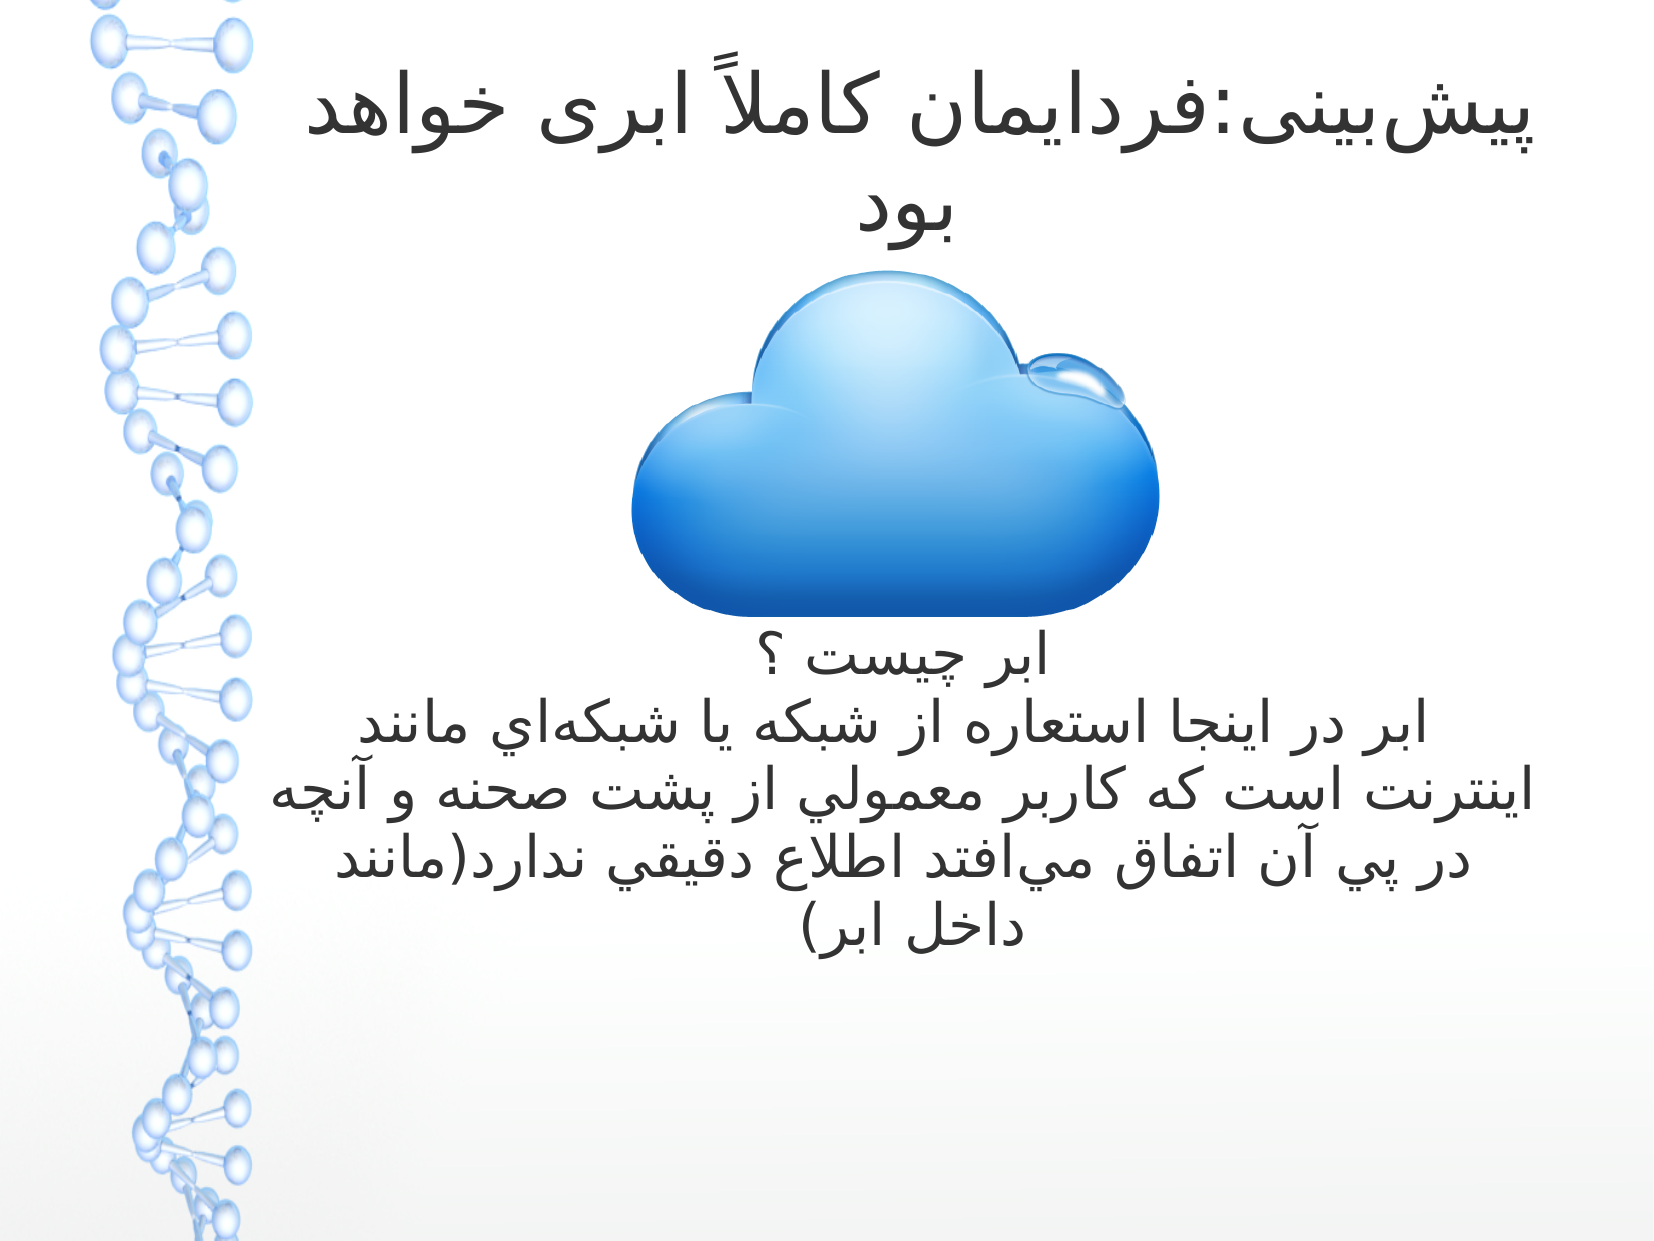

# پیش‌بینی:فردایمان کاملاً ابری خواهد بود
ابر چیست ؟
 ابر در اينجا استعاره از شبکه يا شبکه‌اي مانند اينترنت است که کاربر معمولي از پشت صحنه و آنچه در پي آن اتفاق مي‌افتد اطلاع دقيقي ندارد(مانند داخل ابر)